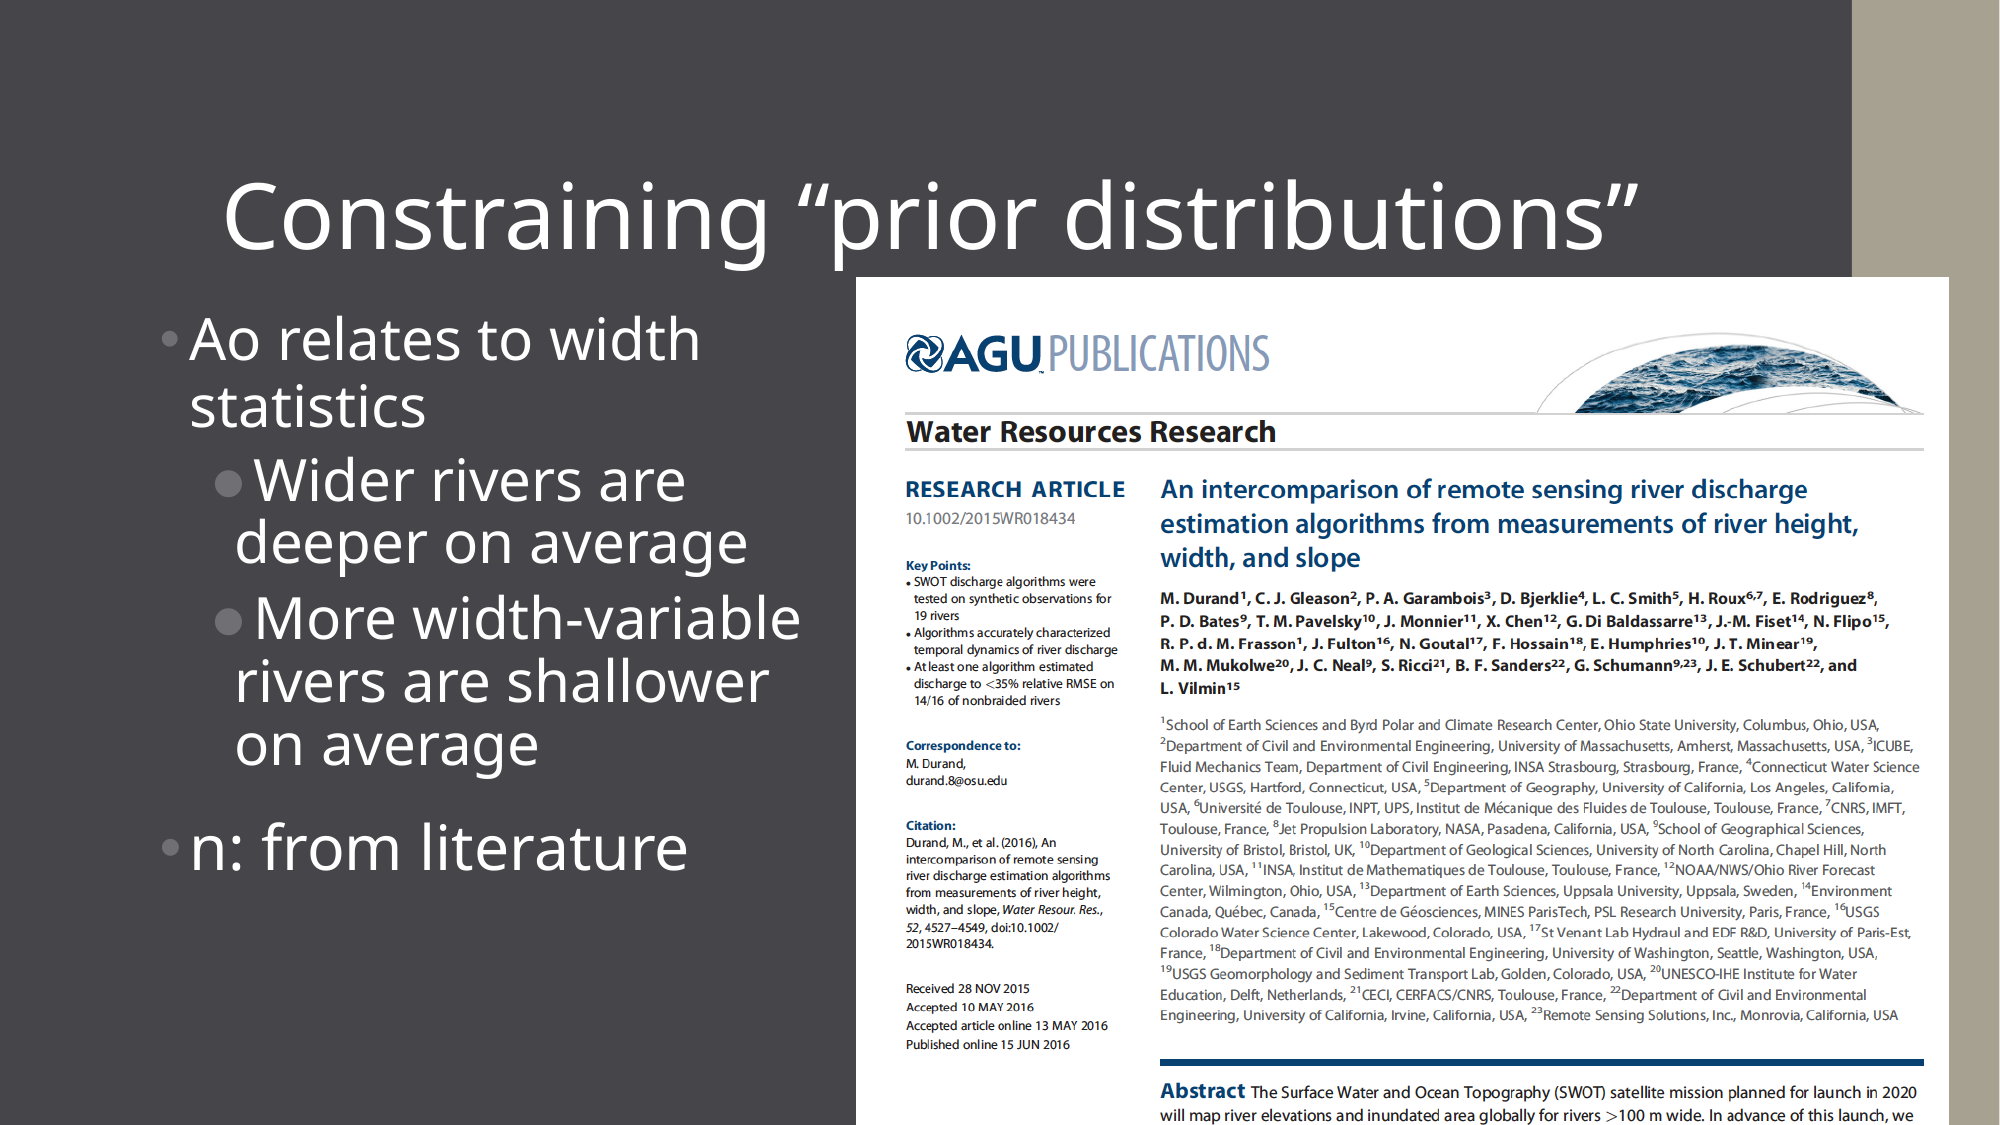

# Constraining “prior distributions”
Ao relates to width statistics
Wider rivers are deeper on average
More width-variable rivers are shallower on average
n: from literature